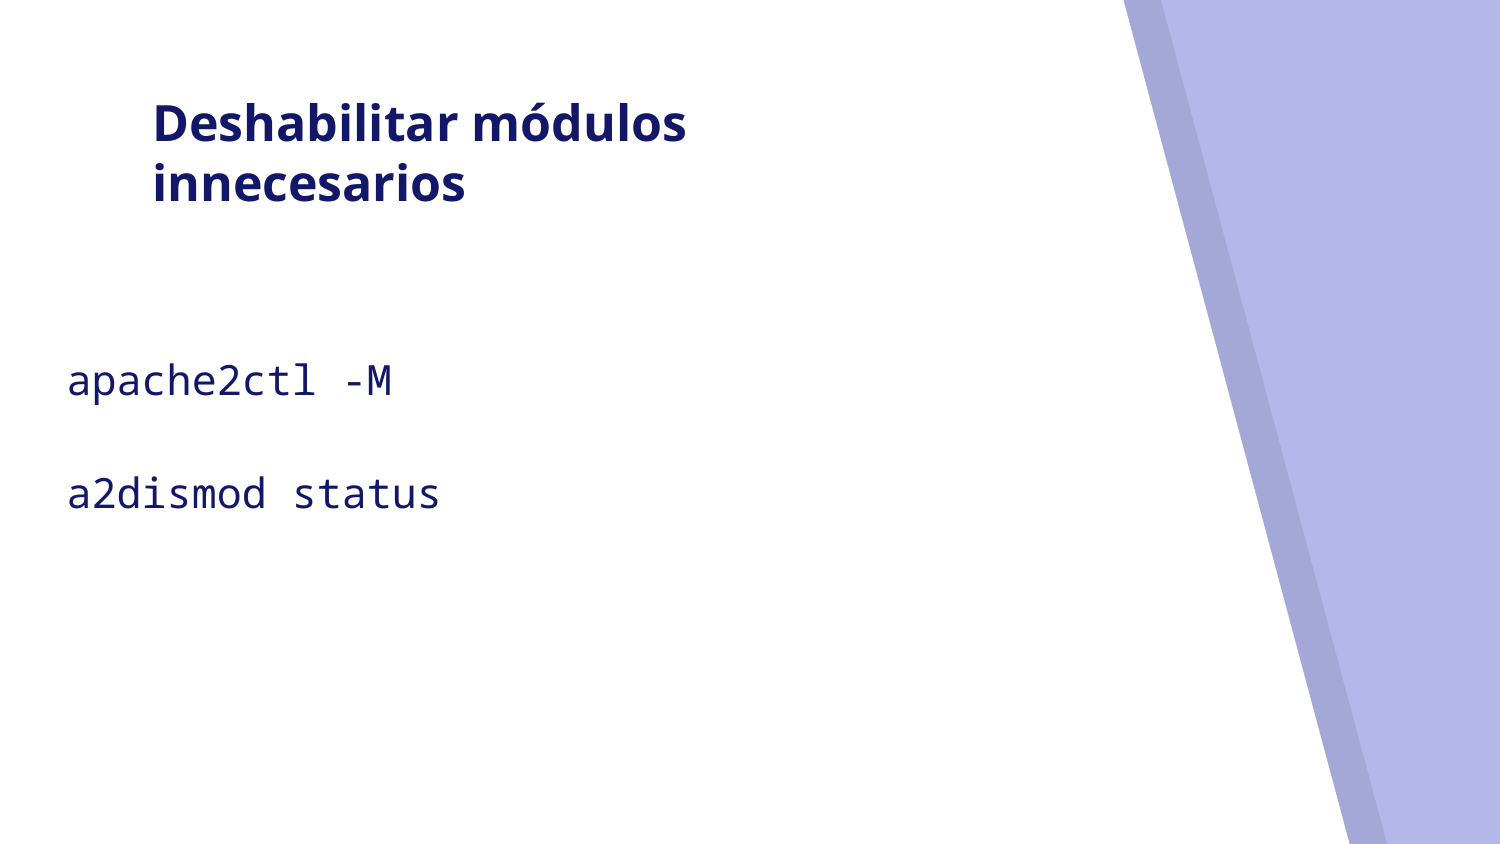

# Deshabilitar módulos innecesarios
apache2ctl -M
a2dismod status